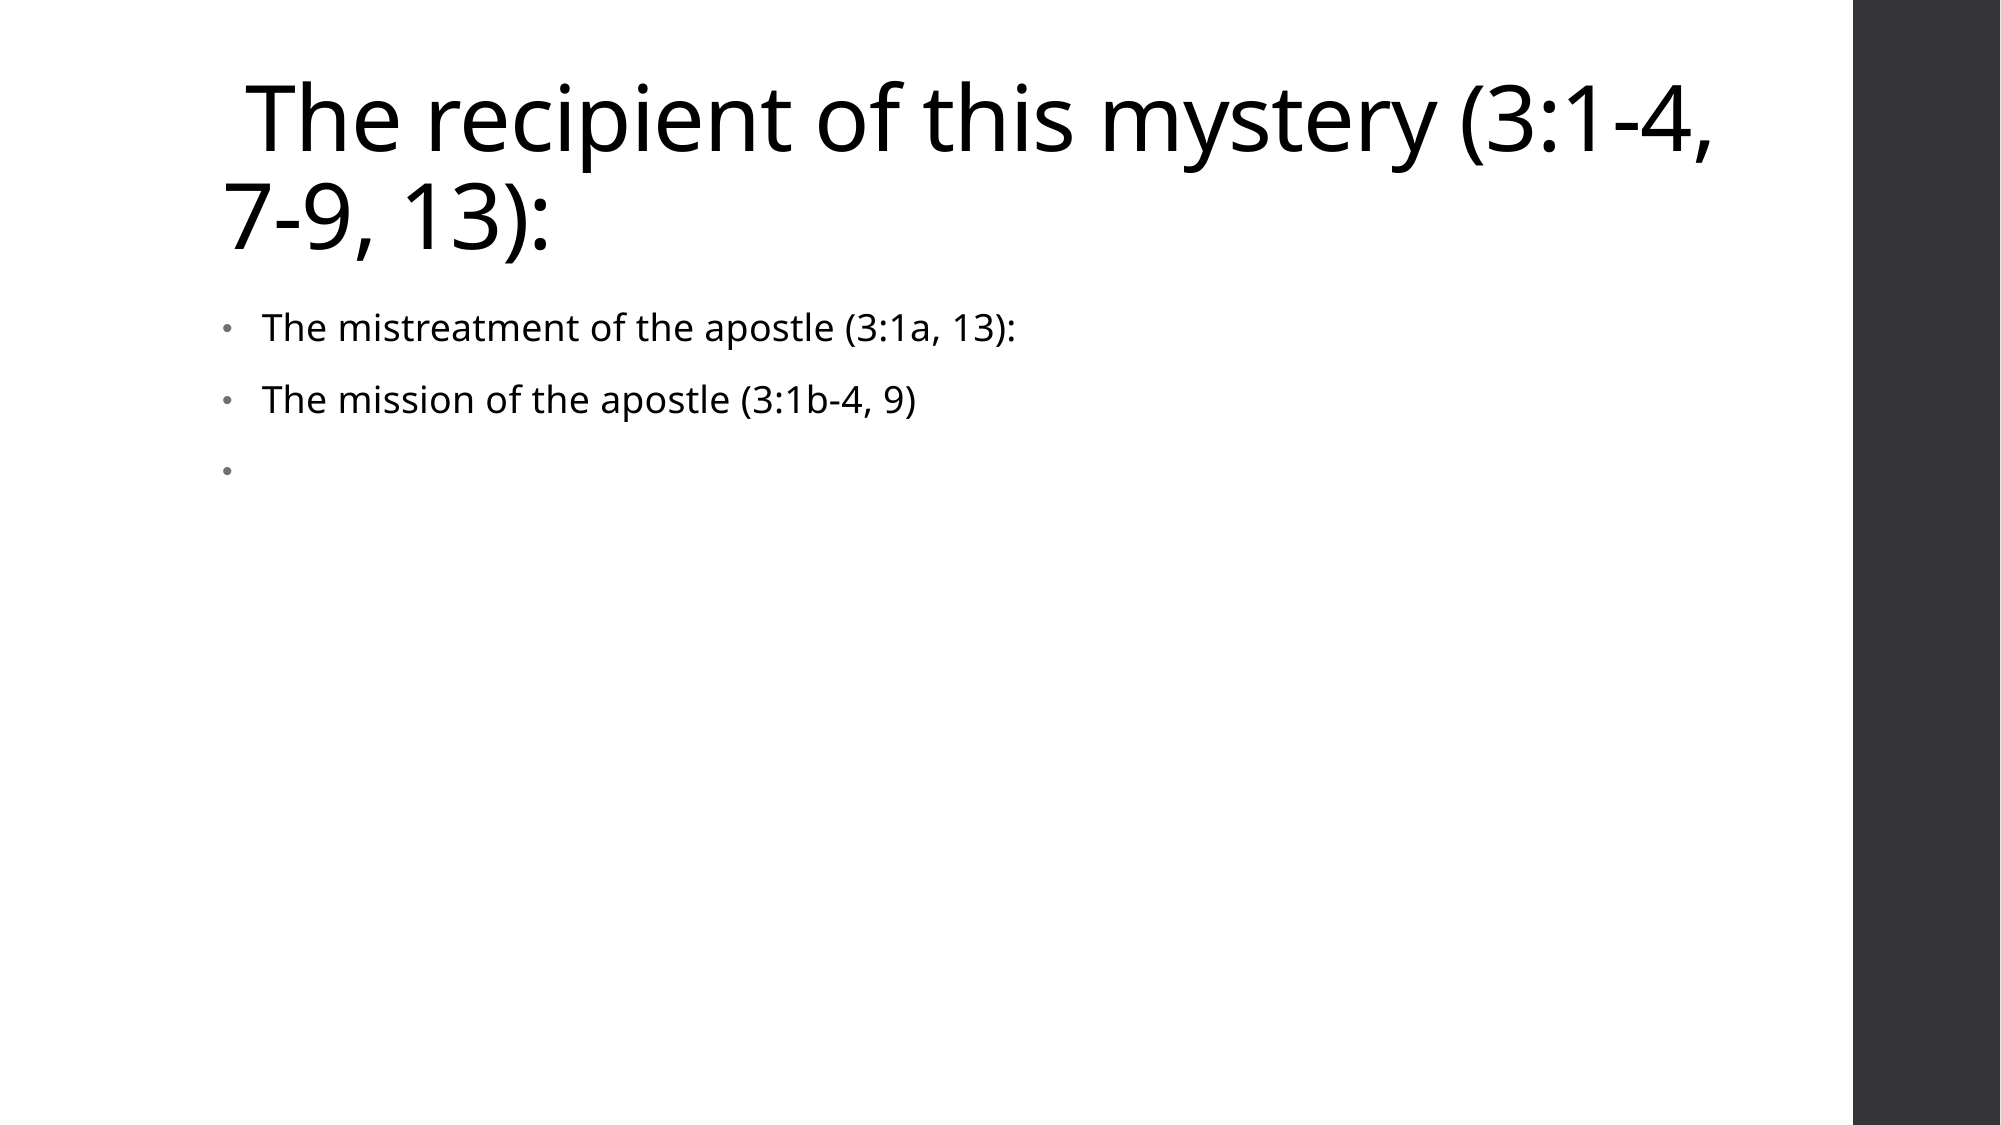

# The recipient of this mystery (3:1-4, 7-9, 13):
 The mistreatment of the apostle (3:1a, 13):
 The mission of the apostle (3:1b-4, 9)